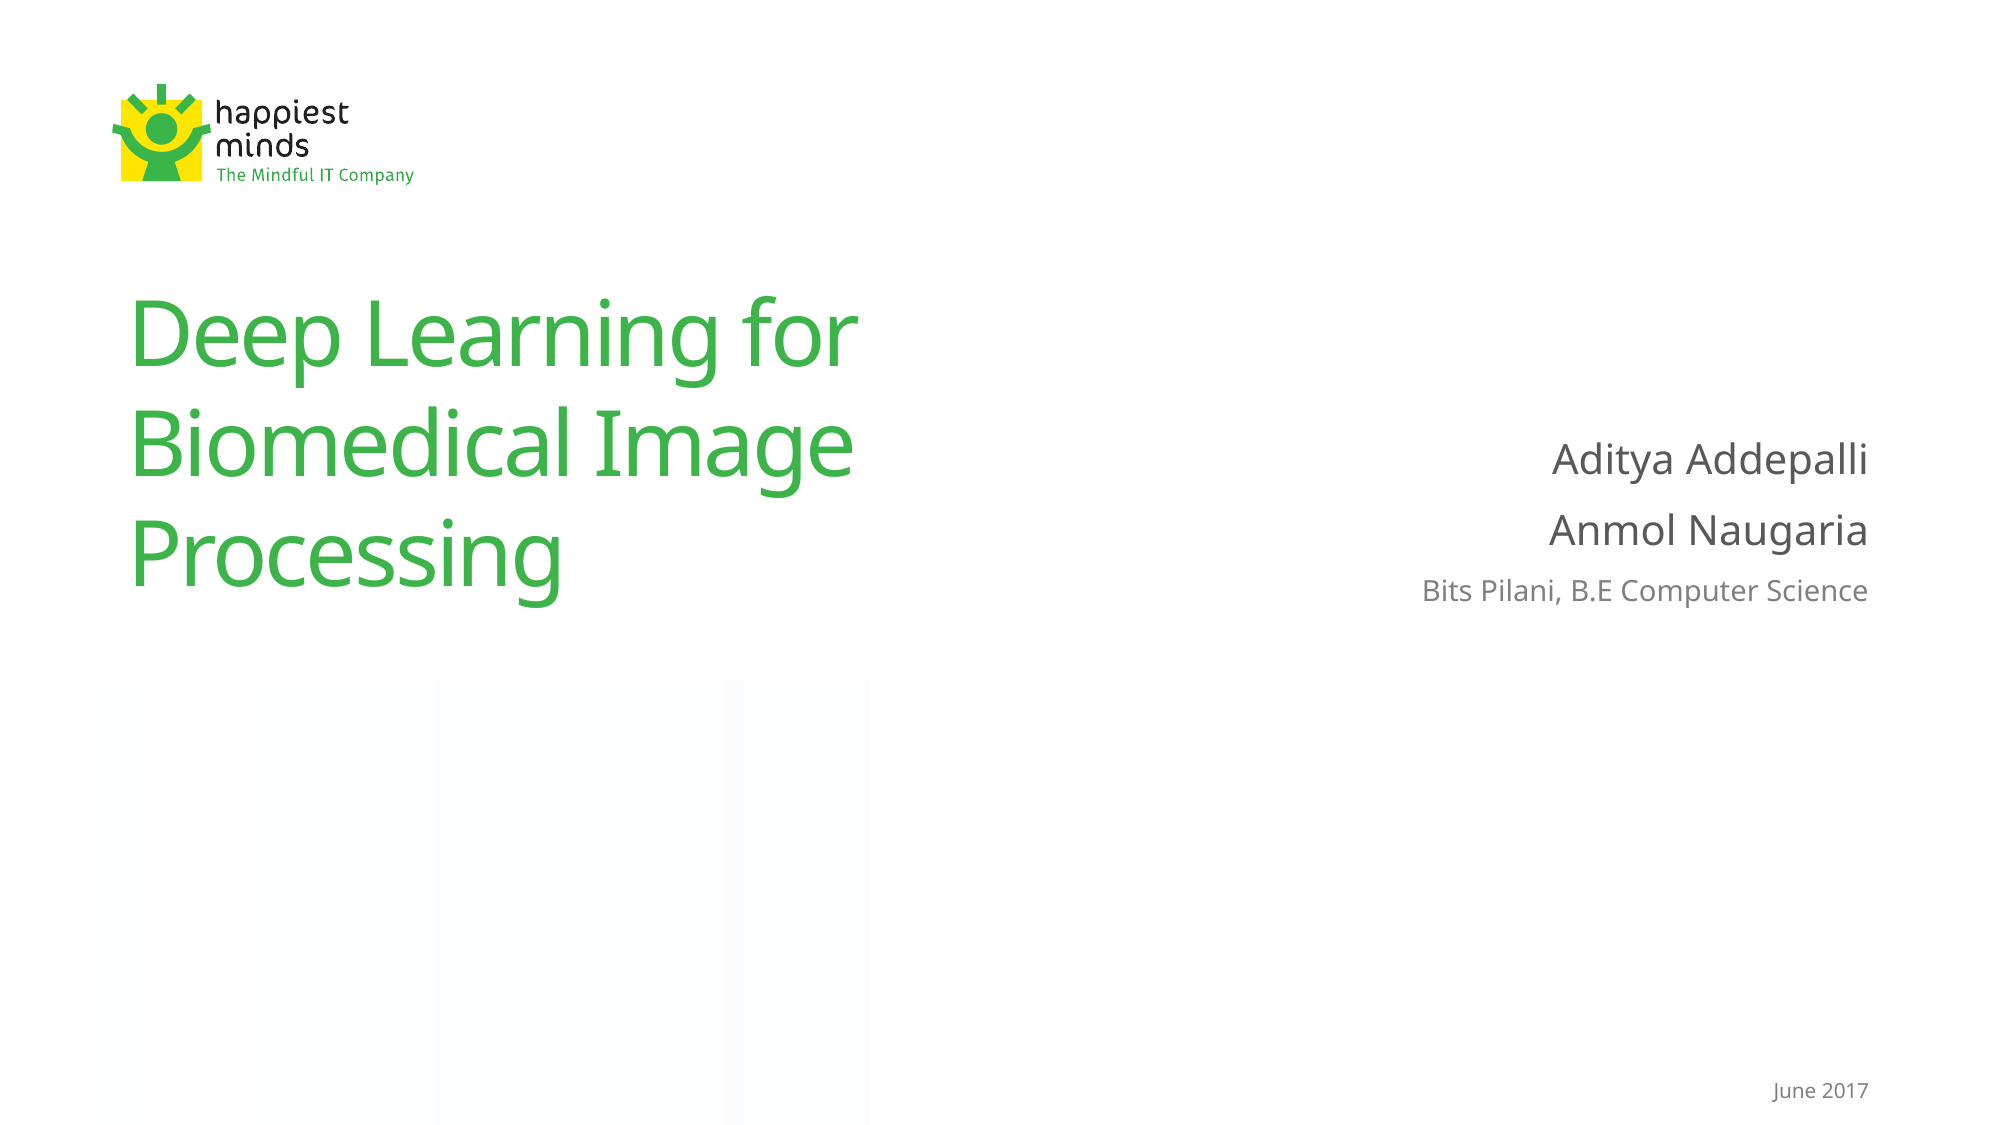

# Deep Learning for Biomedical Image Processing
Aditya Addepalli
Anmol Naugaria
Bits Pilani, B.E Computer Science
June 2017